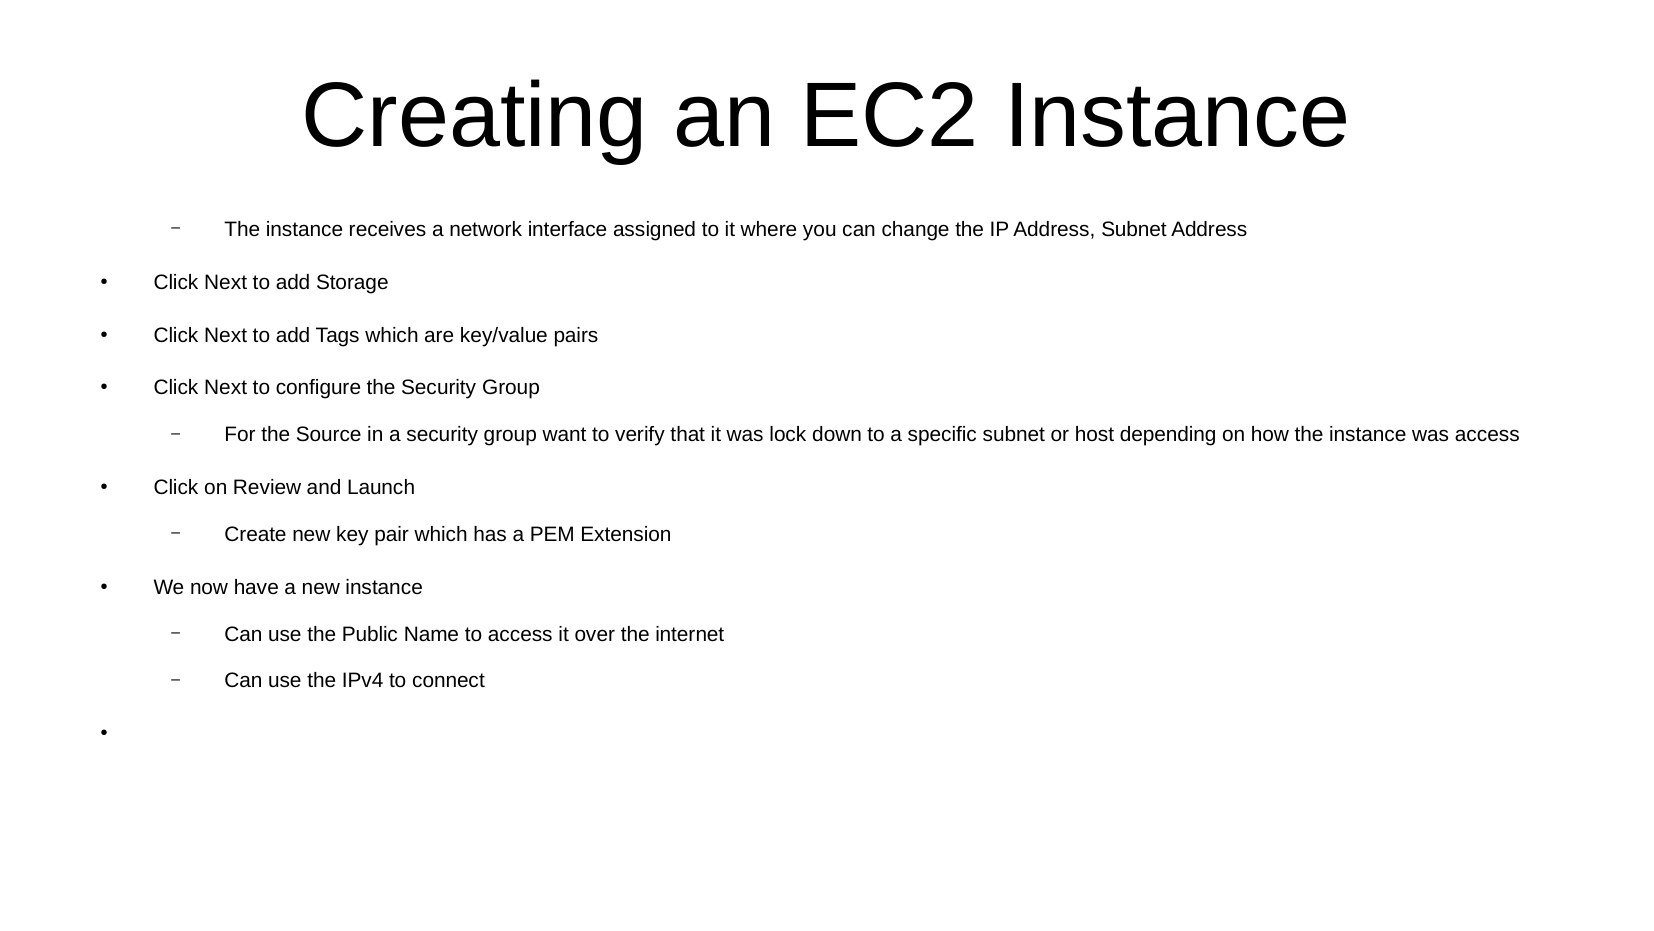

# Creating an EC2 Instance
The instance receives a network interface assigned to it where you can change the IP Address, Subnet Address
Click Next to add Storage
Click Next to add Tags which are key/value pairs
Click Next to configure the Security Group
For the Source in a security group want to verify that it was lock down to a specific subnet or host depending on how the instance was access
Click on Review and Launch
Create new key pair which has a PEM Extension
We now have a new instance
Can use the Public Name to access it over the internet
Can use the IPv4 to connect